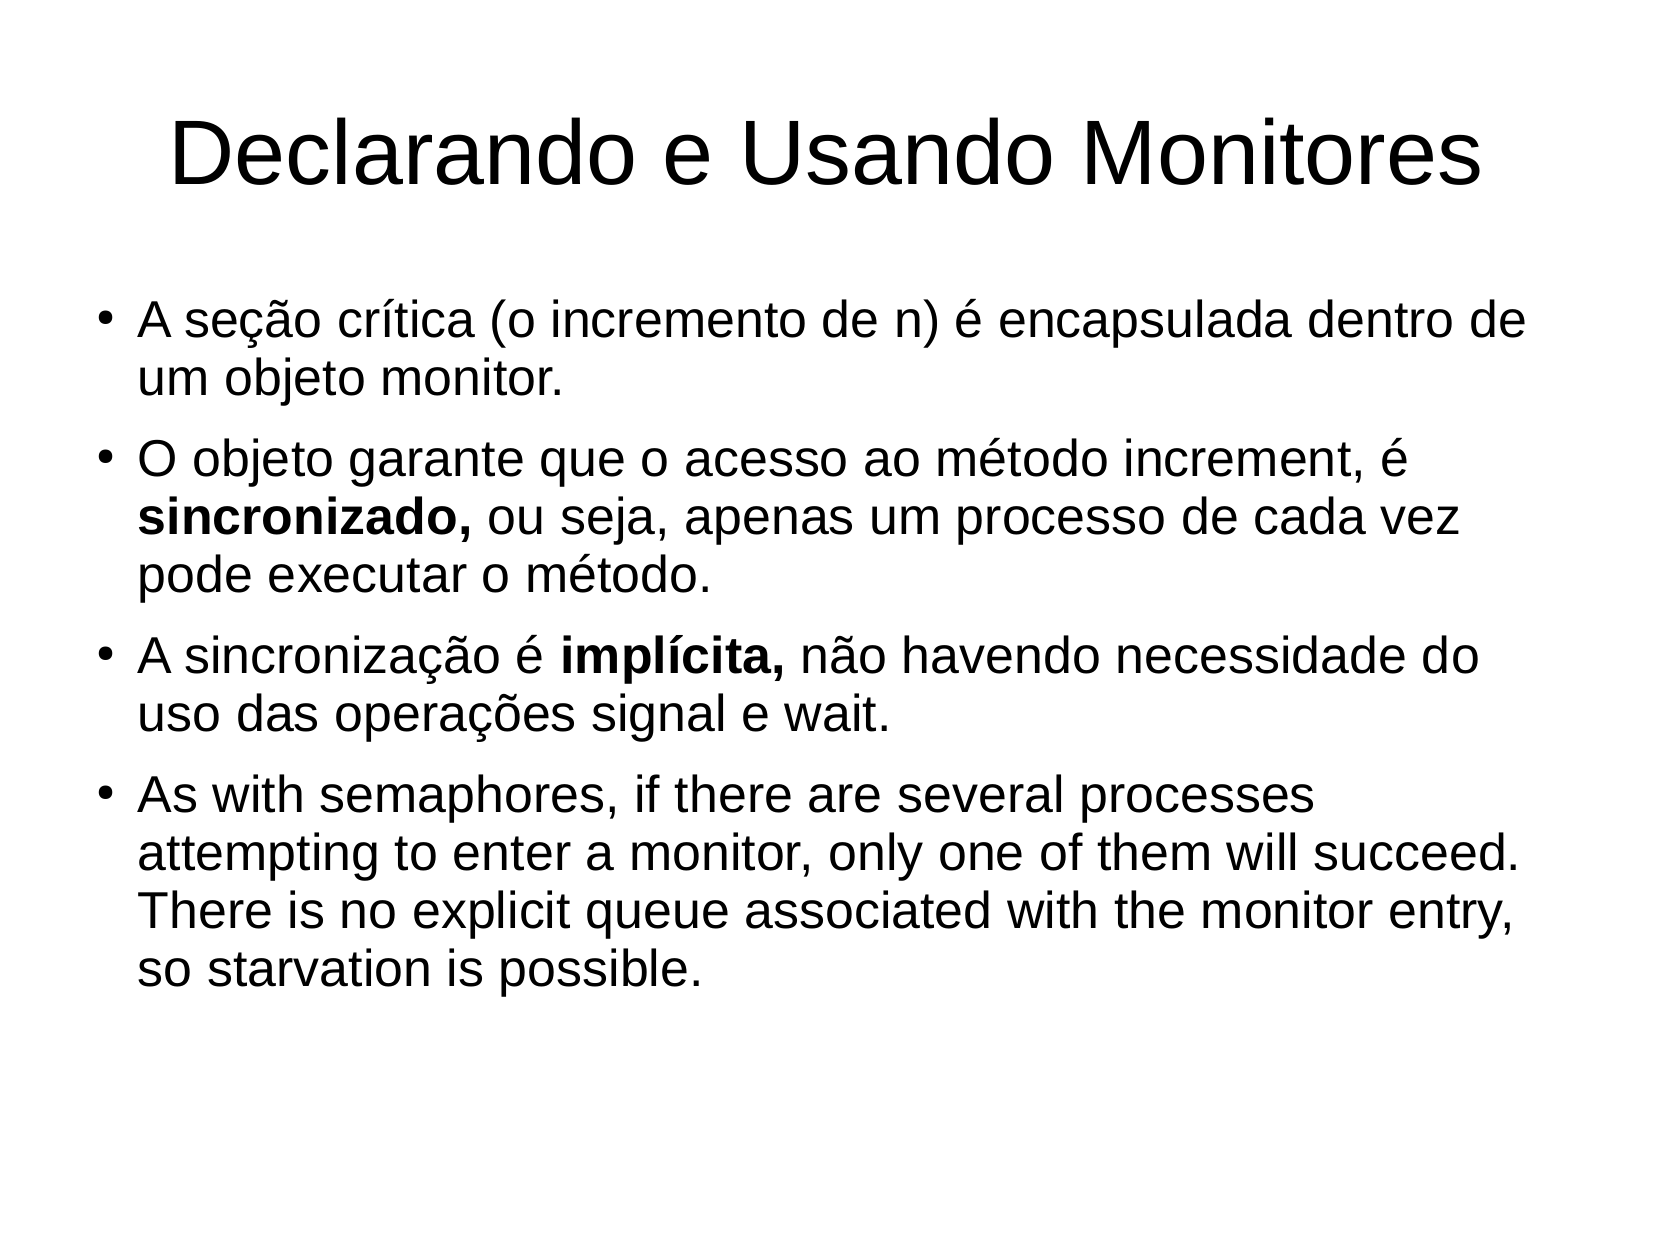

# Declarando e Usando Monitores
A seção crítica (o incremento de n) é encapsulada dentro de um objeto monitor.
O objeto garante que o acesso ao método increment, é sincronizado, ou seja, apenas um processo de cada vez pode executar o método.
A sincronização é implícita, não havendo necessidade do uso das operações signal e wait.
As with semaphores, if there are several processes attempting to enter a monitor, only one of them will succeed. There is no explicit queue associated with the monitor entry, so starvation is possible.